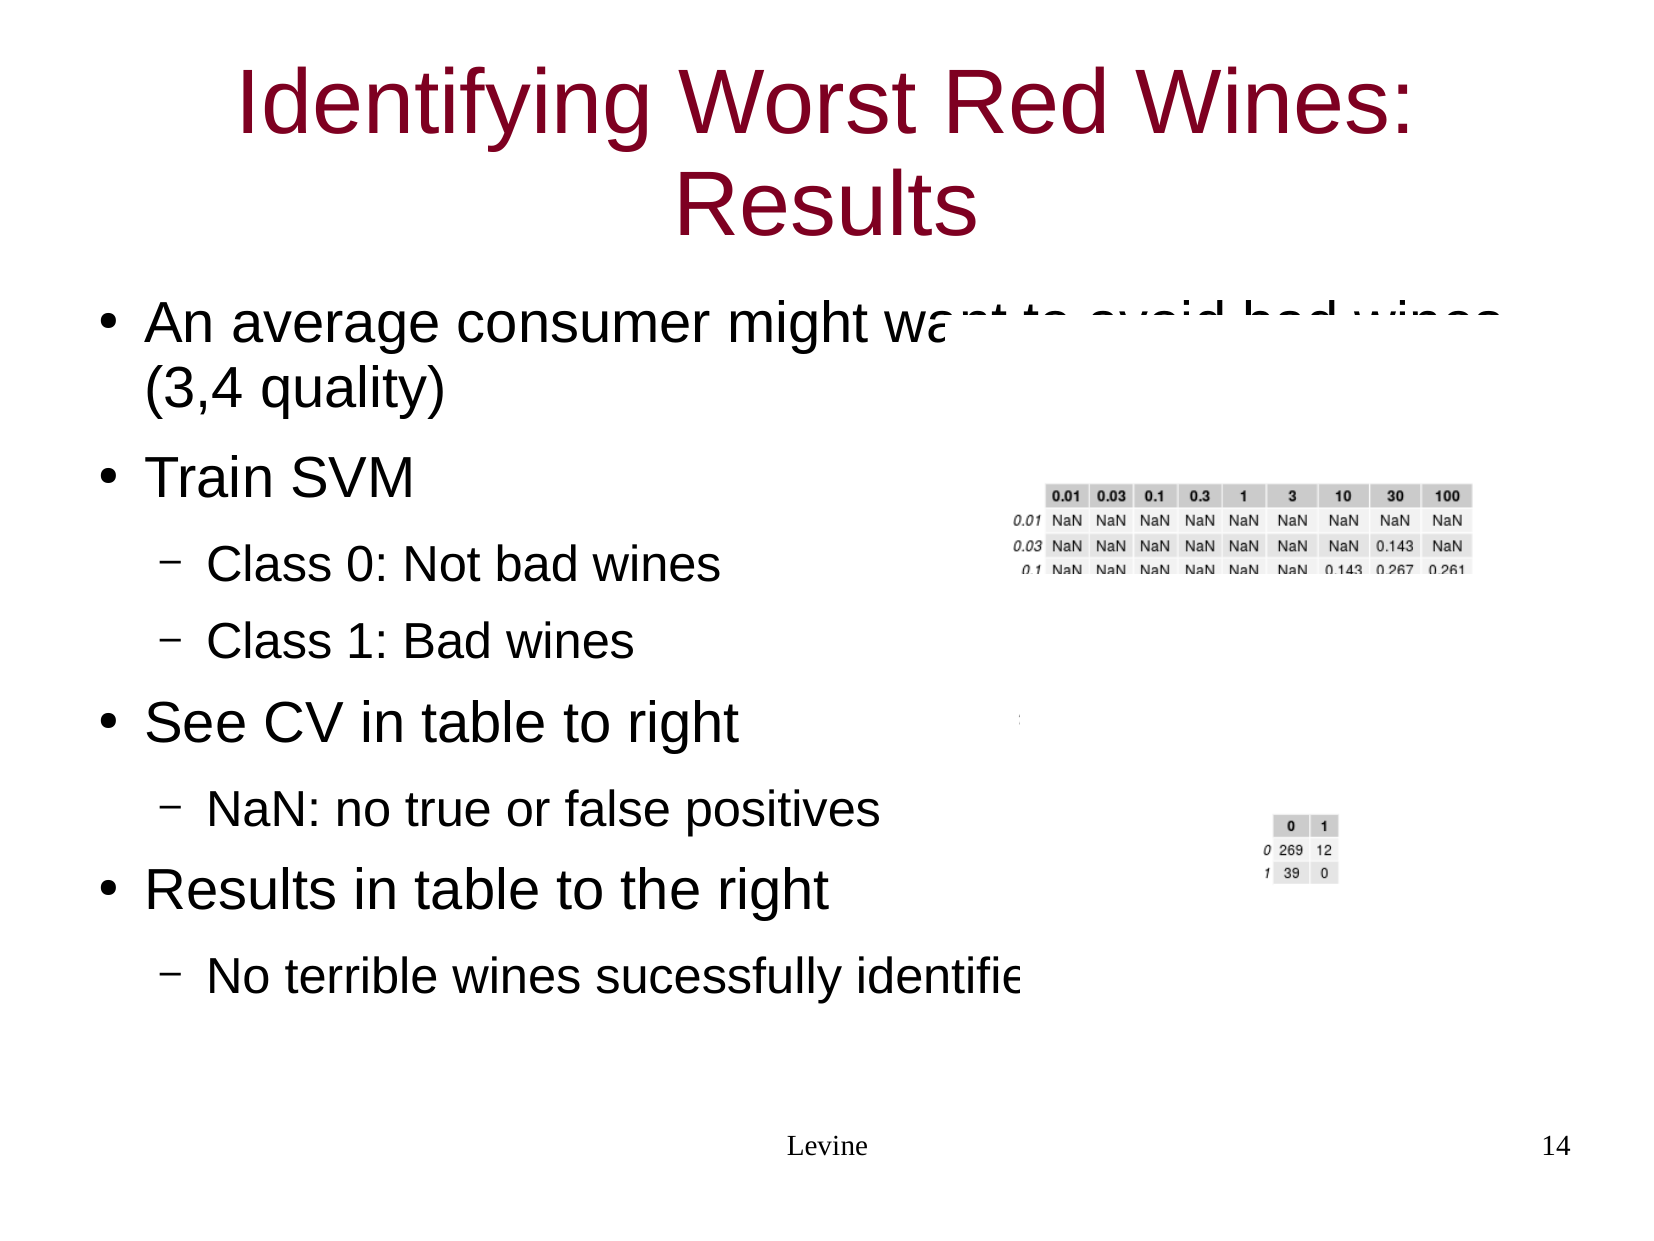

# Identifying Worst Red Wines: Results
An average consumer might want to avoid bad wines (3,4 quality)
Train SVM
Class 0: Not bad wines
Class 1: Bad wines
See CV in table to right
NaN: no true or false positives
Results in table to the right
No terrible wines sucessfully identified
Levine
14